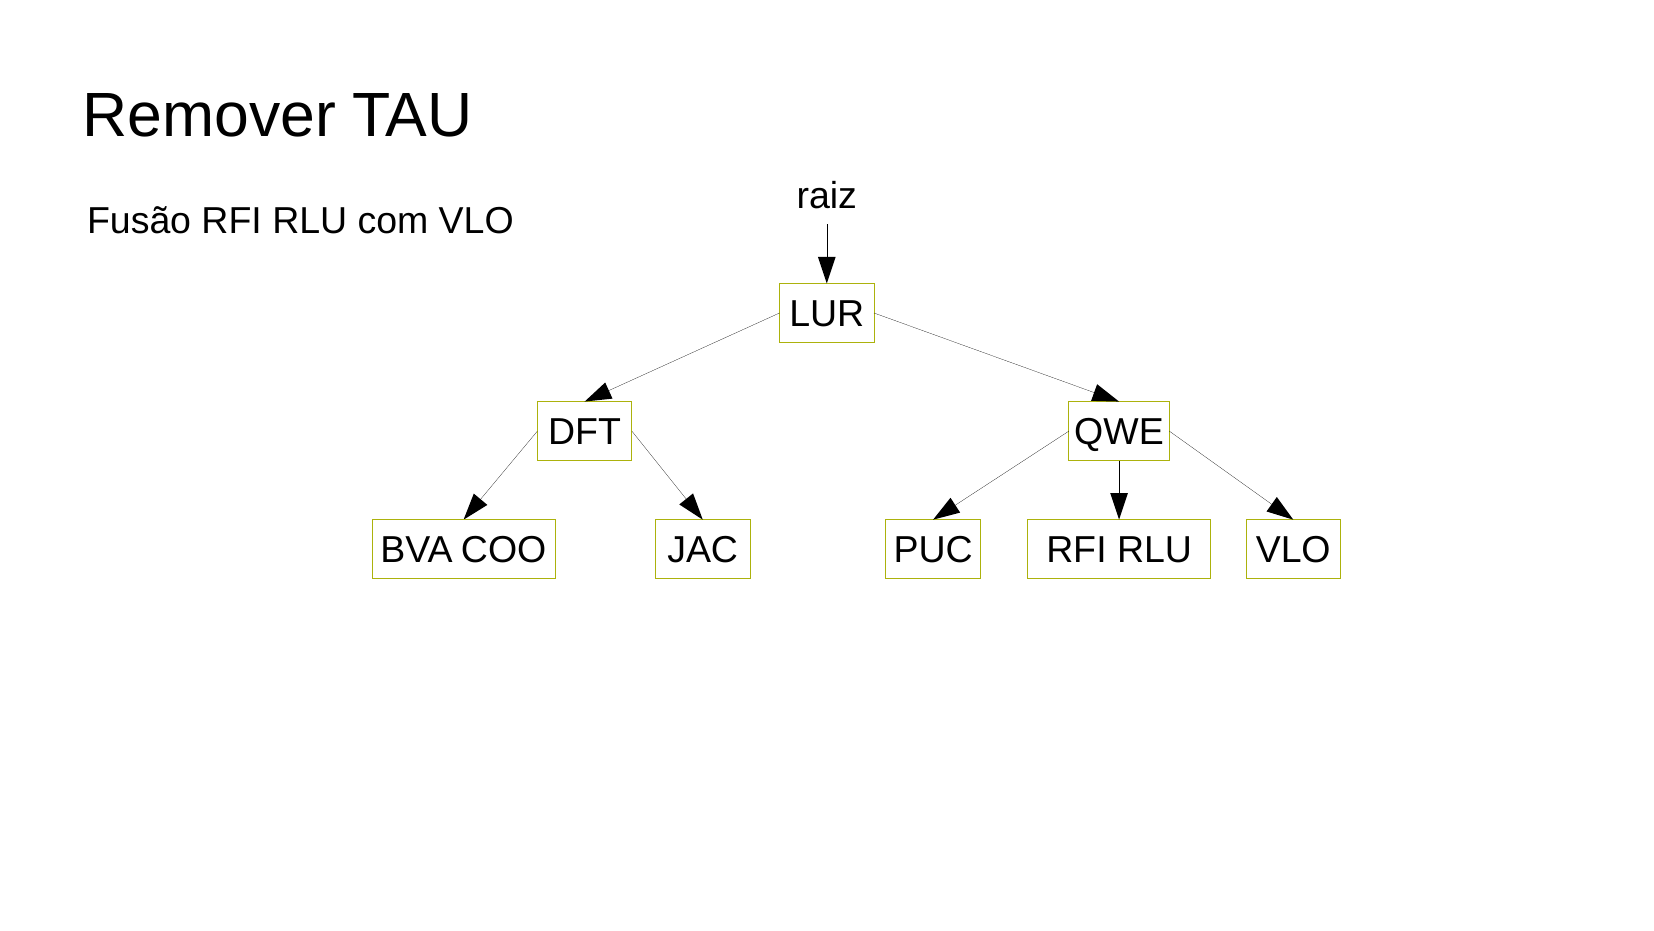

# Remover TAU
raiz
Fusão RFI RLU com VLO
LUR
DFT
QWE
BVA COO
JAC
PUC
RFI RLU
VLO